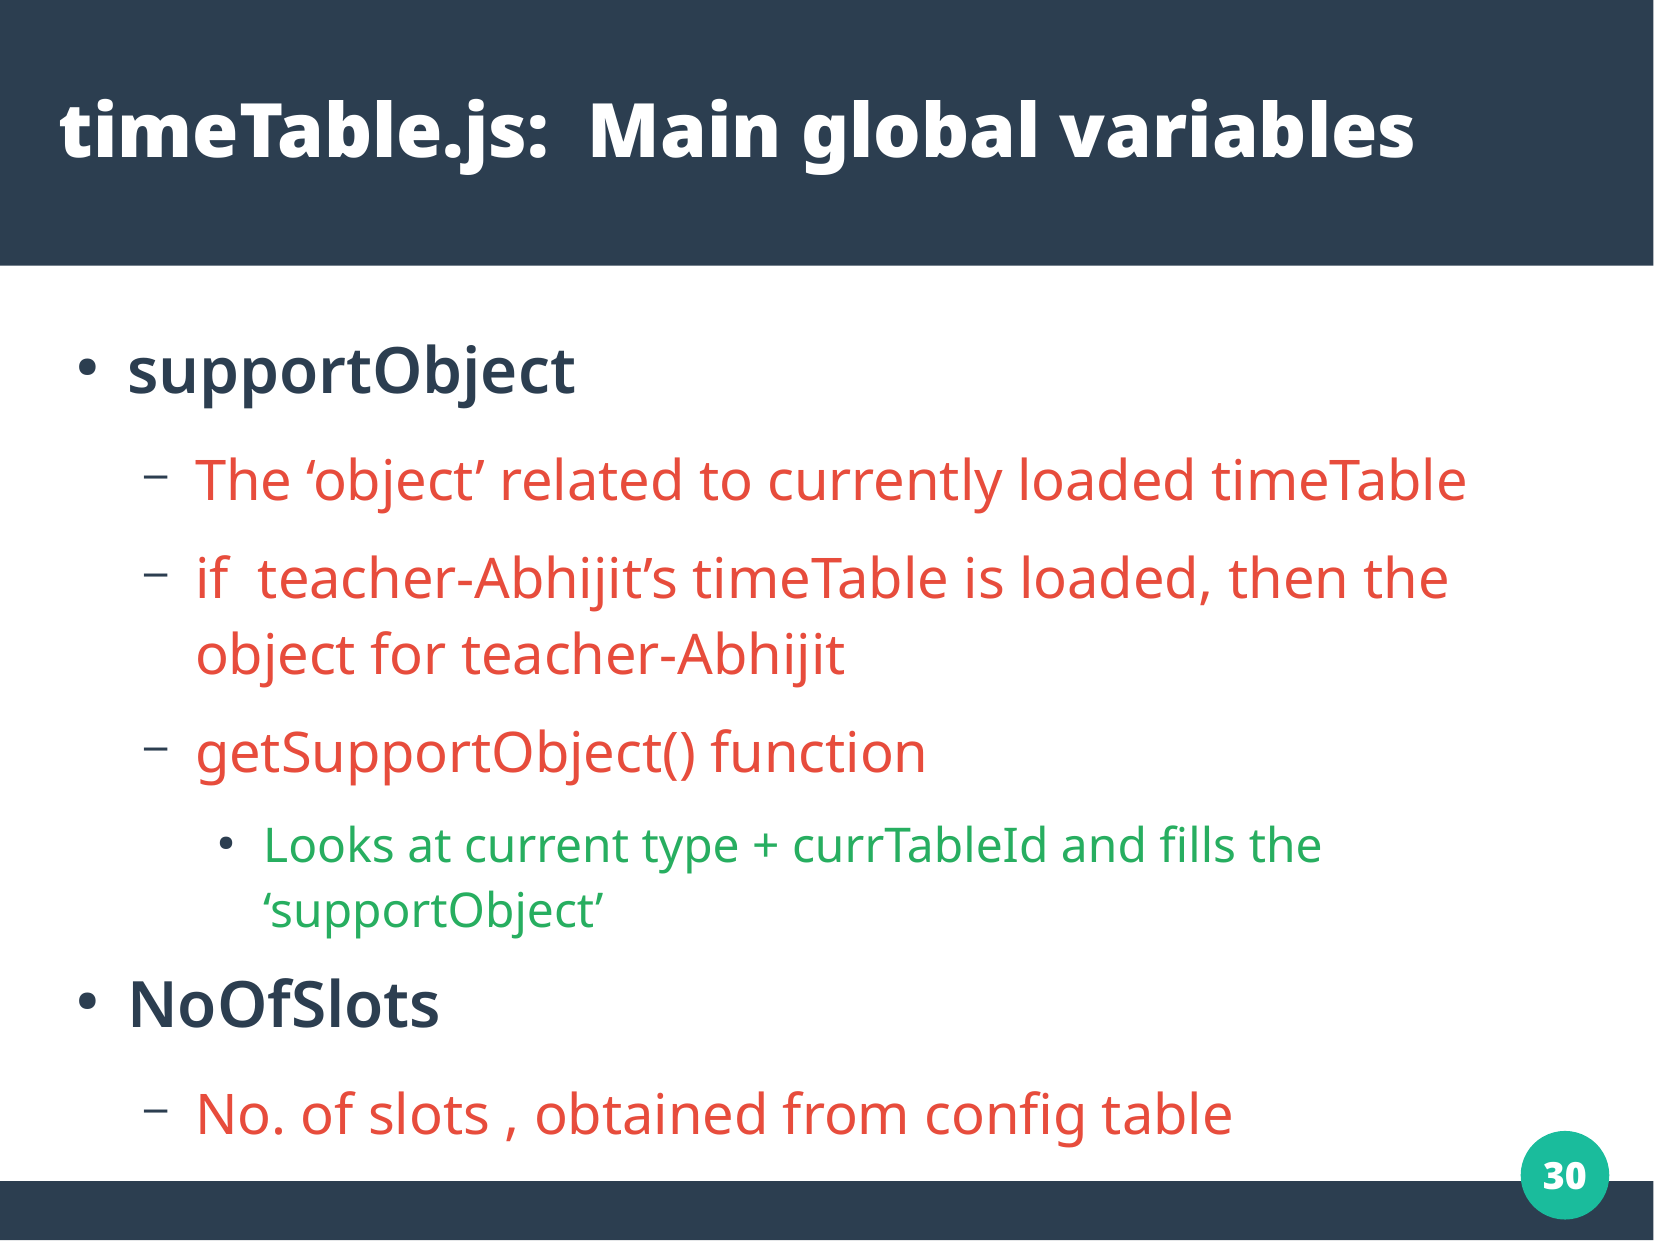

# timeTable.js: Main global variables
supportObject
The ‘object’ related to currently loaded timeTable
if teacher-Abhijit’s timeTable is loaded, then the object for teacher-Abhijit
getSupportObject() function
Looks at current type + currTableId and fills the ‘supportObject’
NoOfSlots
No. of slots , obtained from config table
30